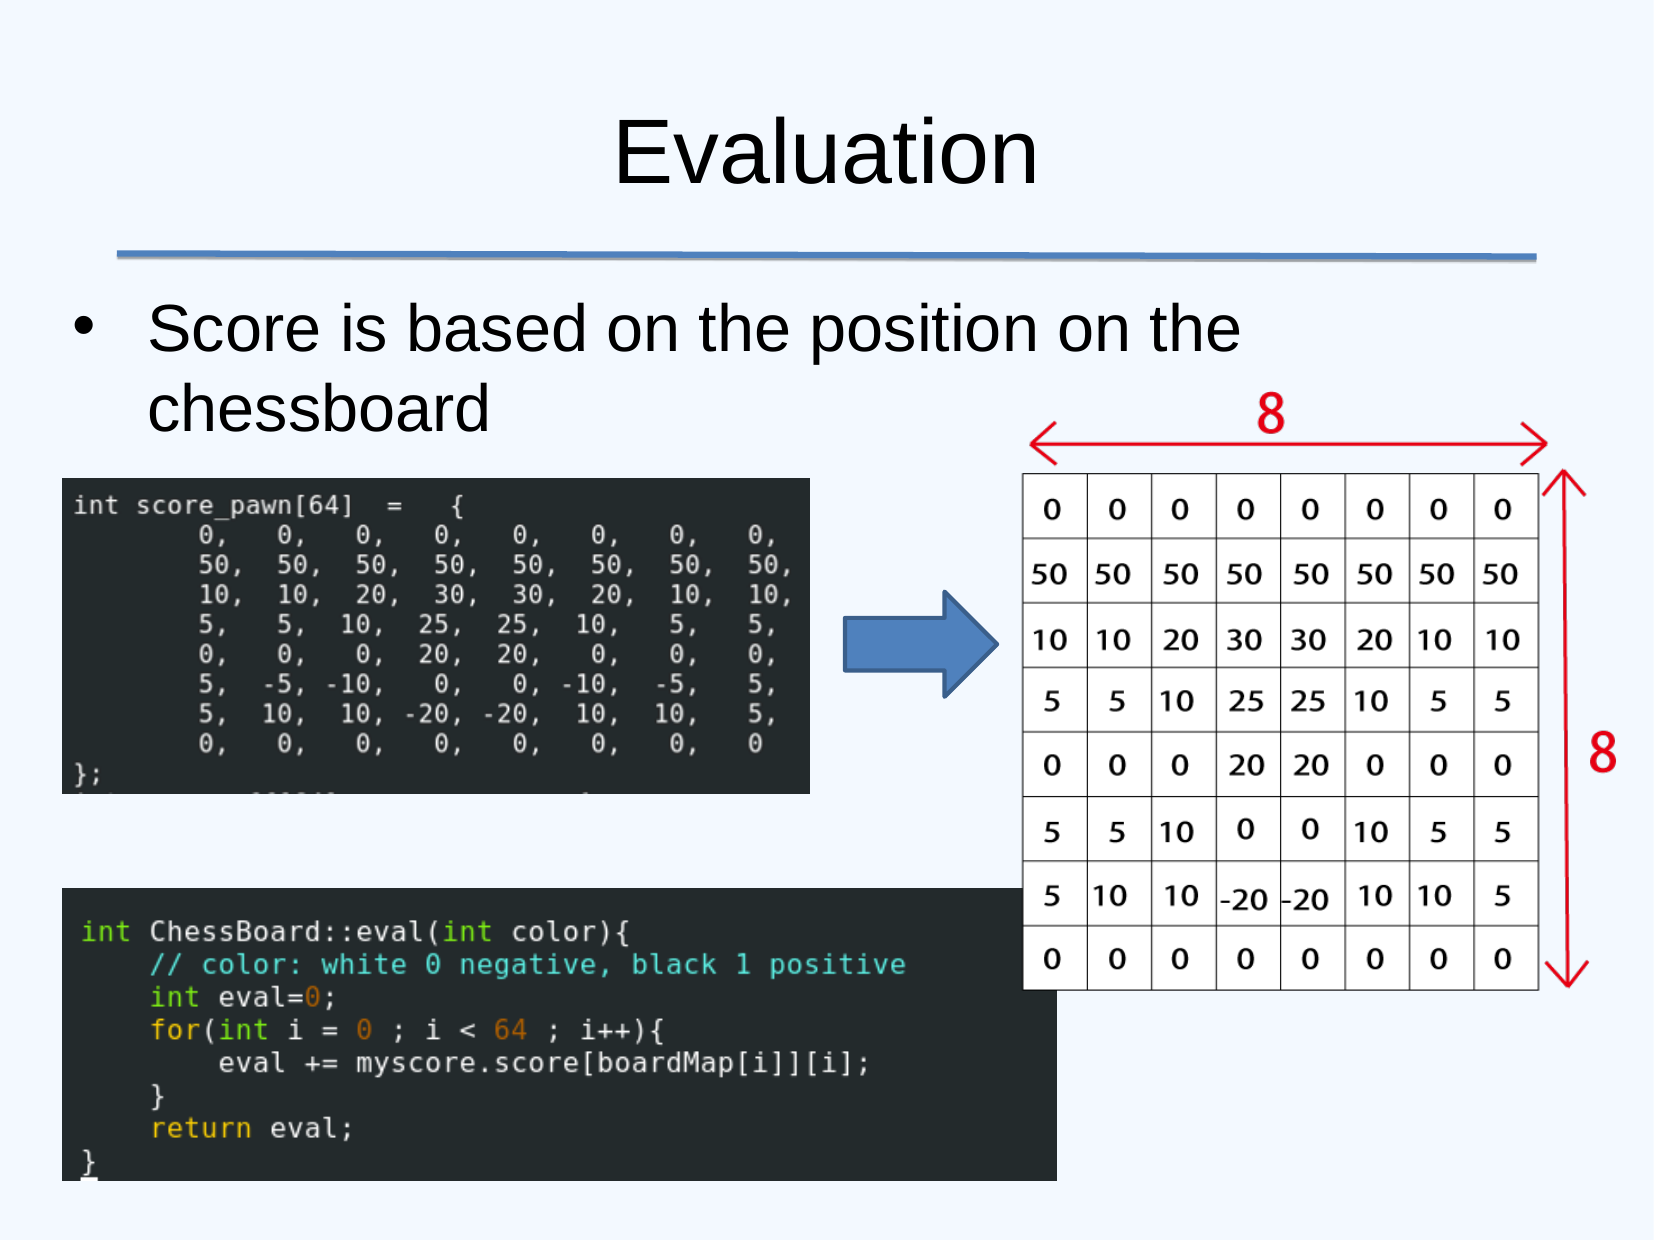

Evaluation
Score is based on the position on the chessboard